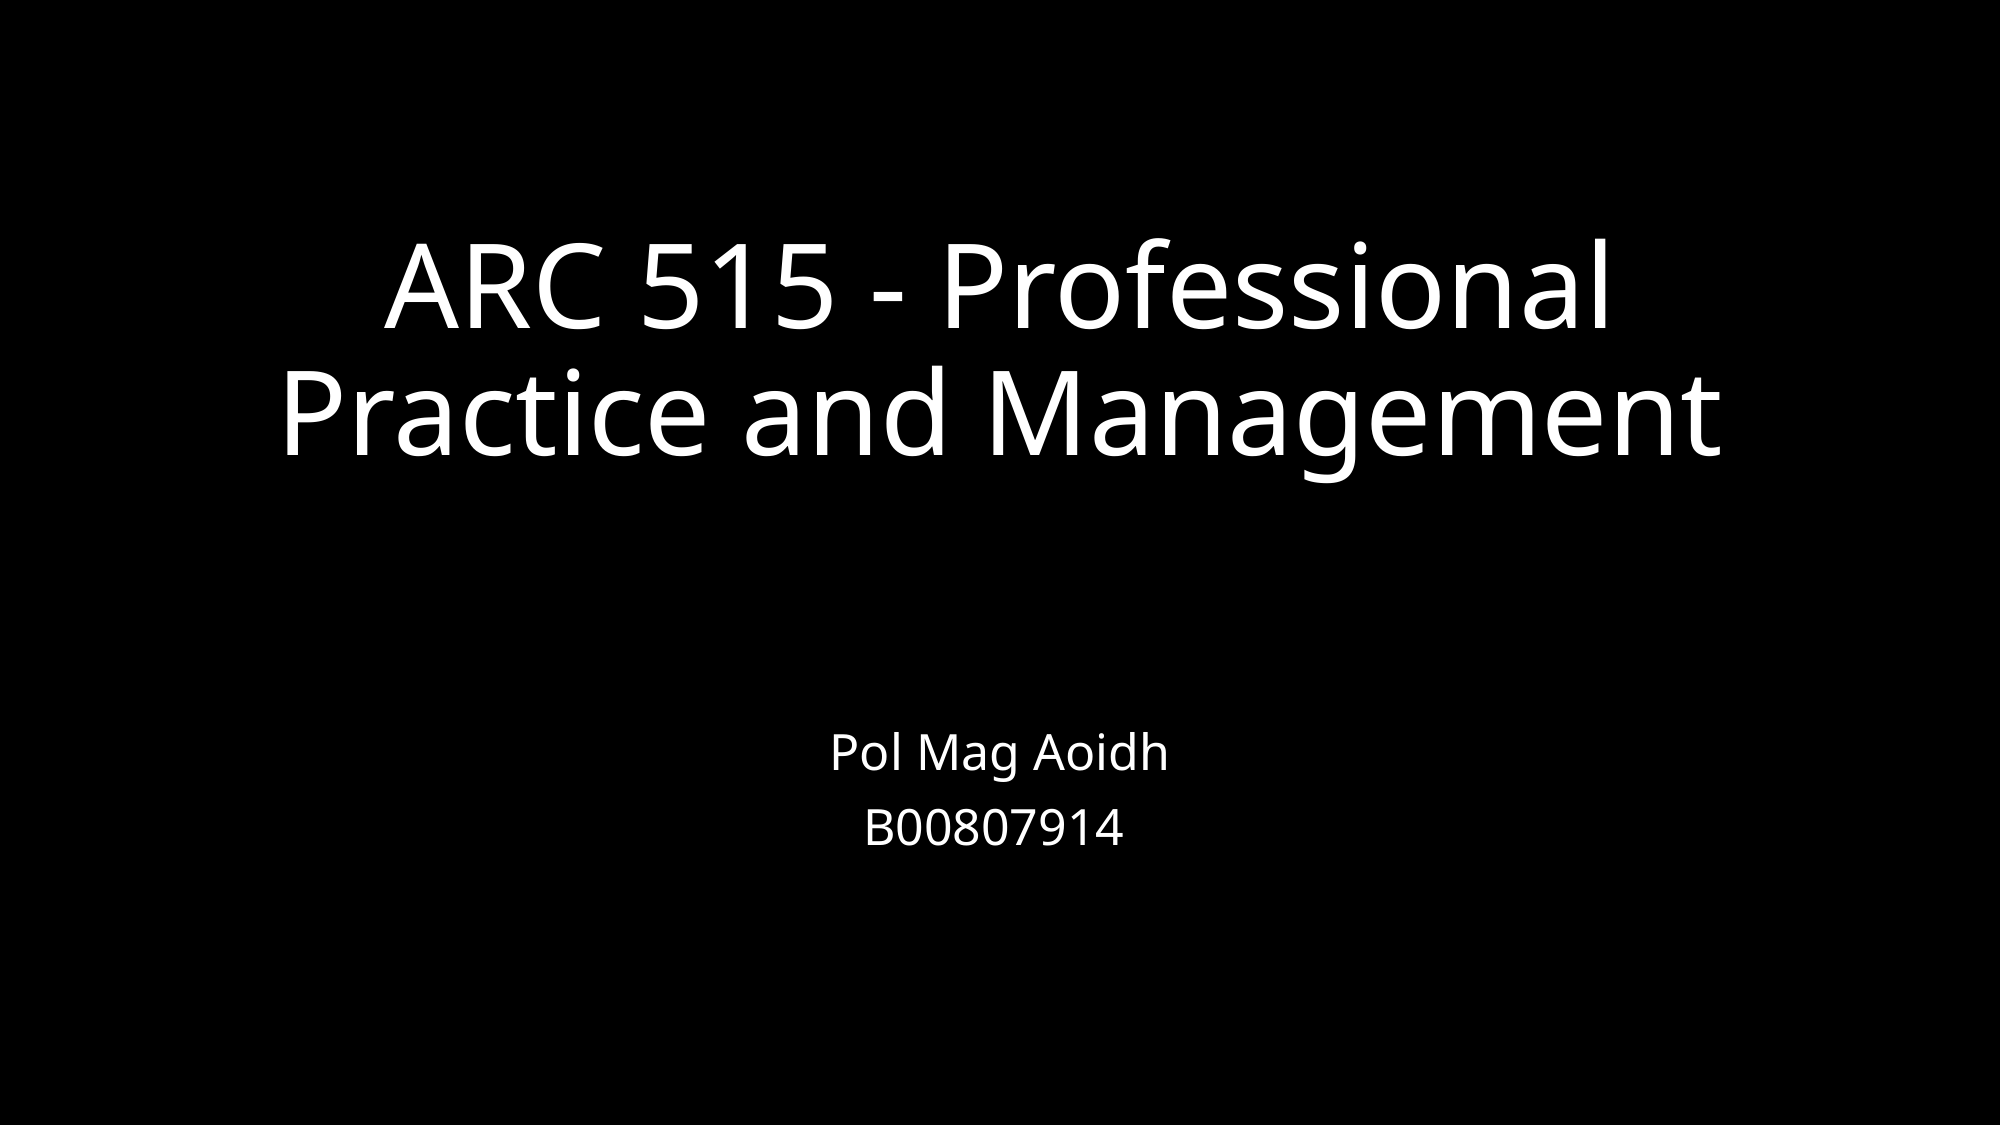

# ARC 515 - Professional Practice and Management
Pol Mag Aoidh
B00807914